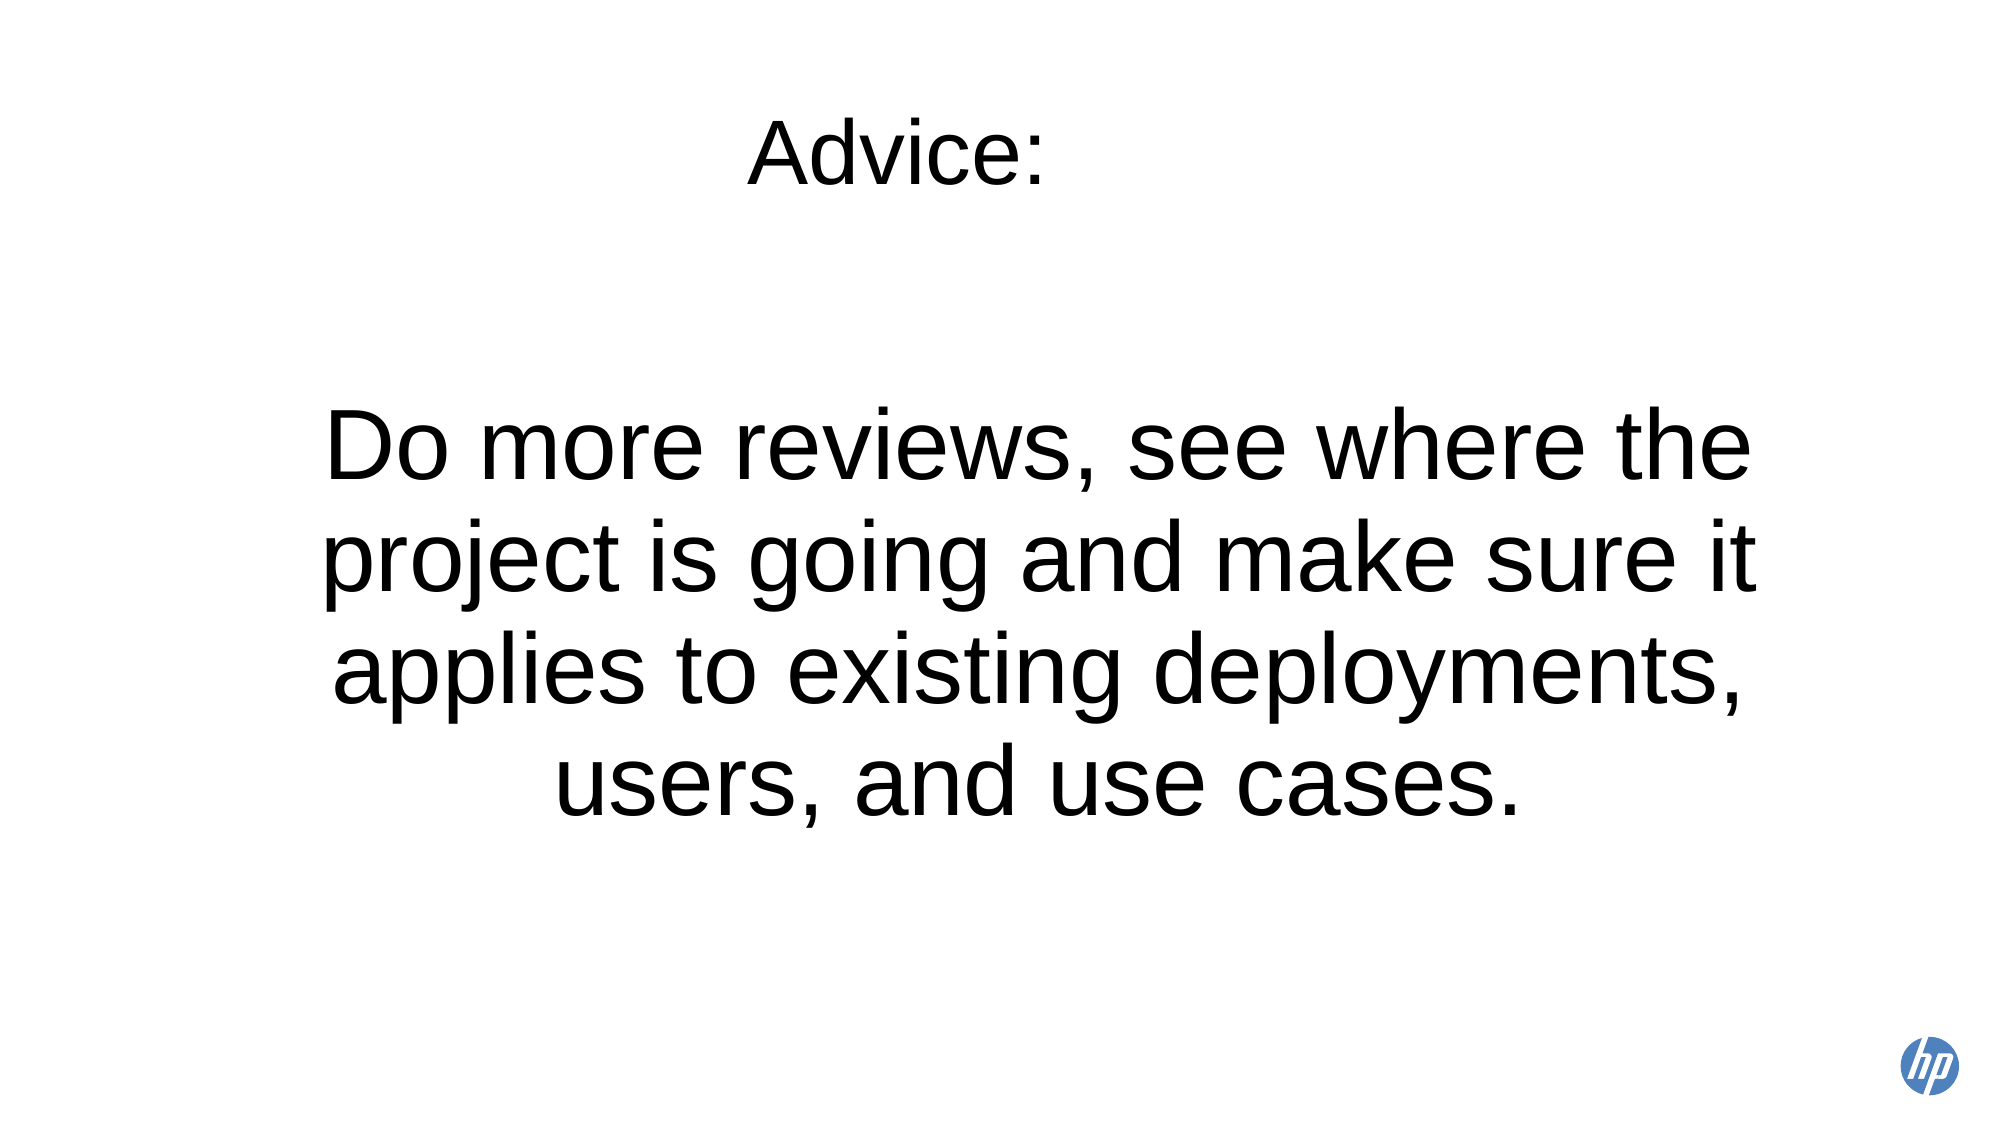

Advice:
Do more reviews, see where the project is going and make sure it applies to existing deployments, users, and use cases.